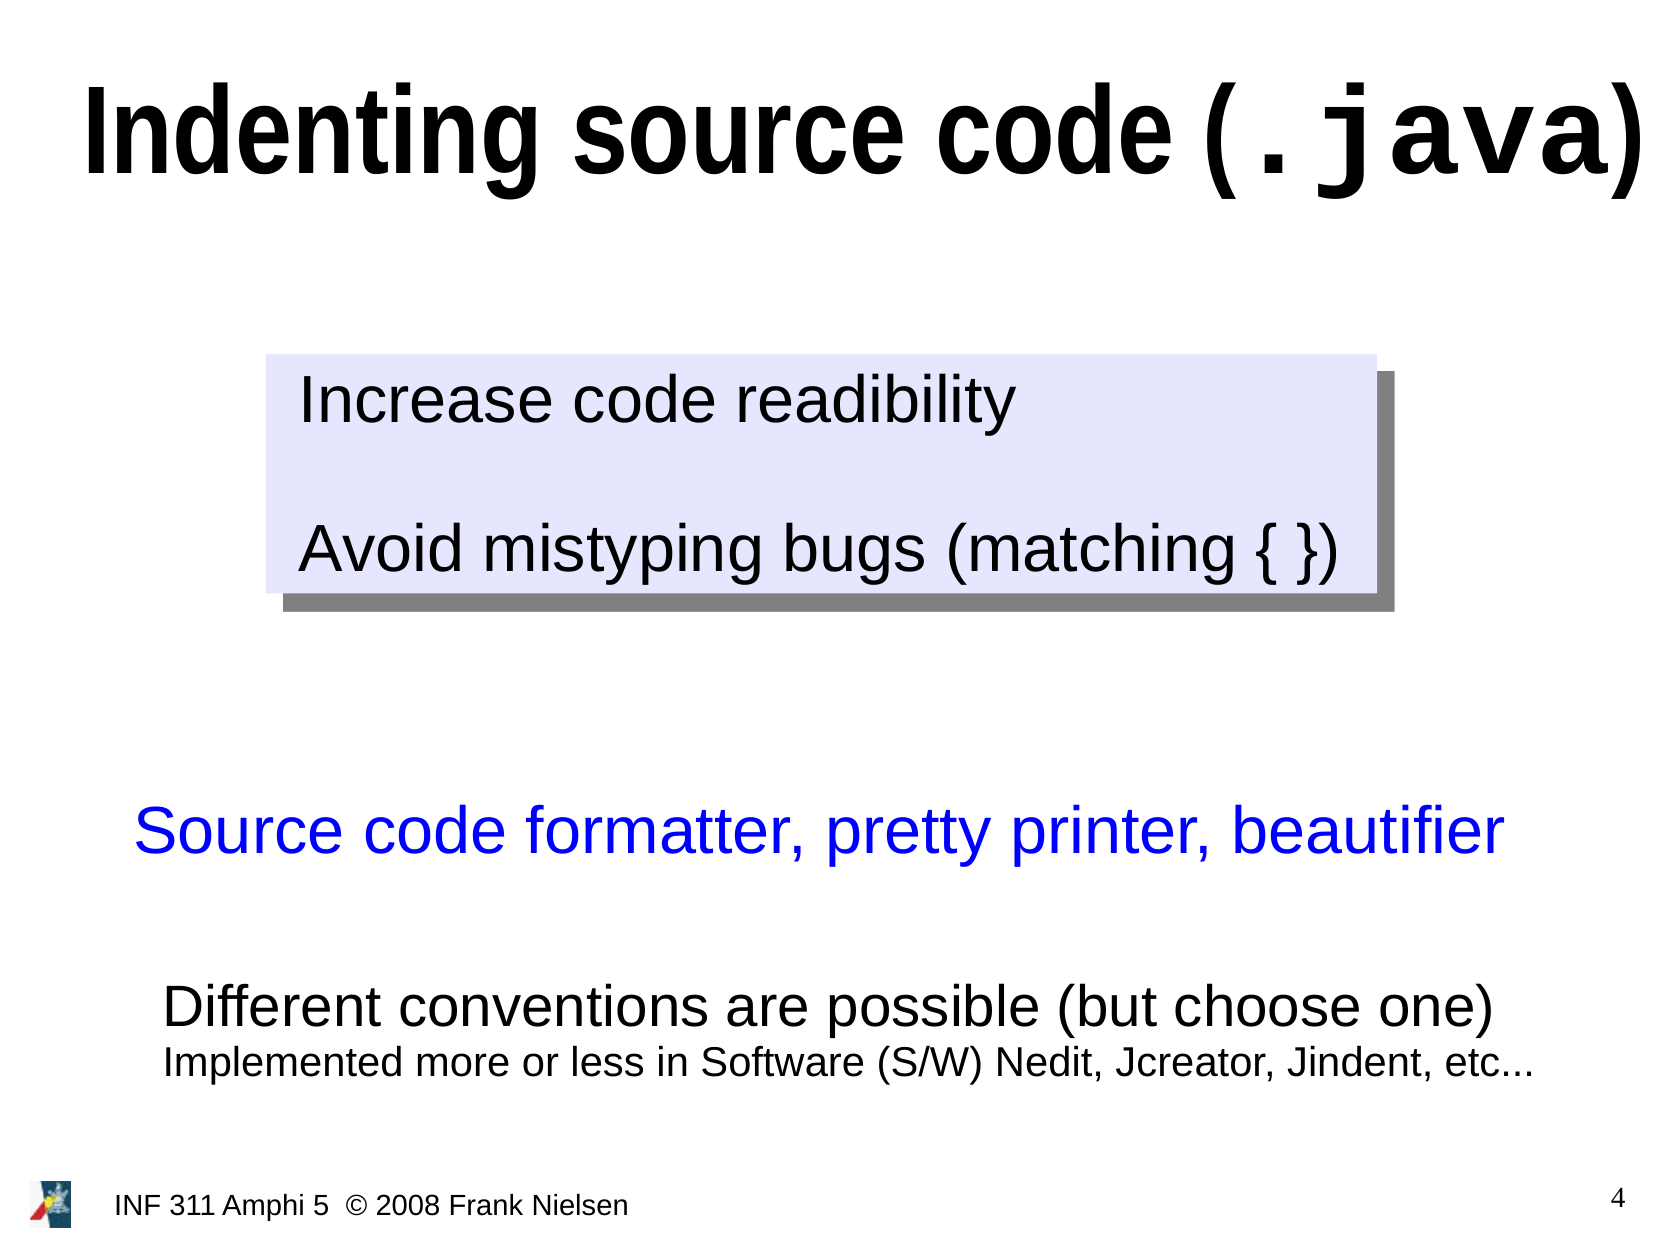

Indenting source code (.java)
 Increase code readibility
 Avoid mistyping bugs (matching { })
Source code formatter, pretty printer, beautifier
Different conventions are possible (but choose one)
Implemented more or less in Software (S/W) Nedit, Jcreator, Jindent, etc...